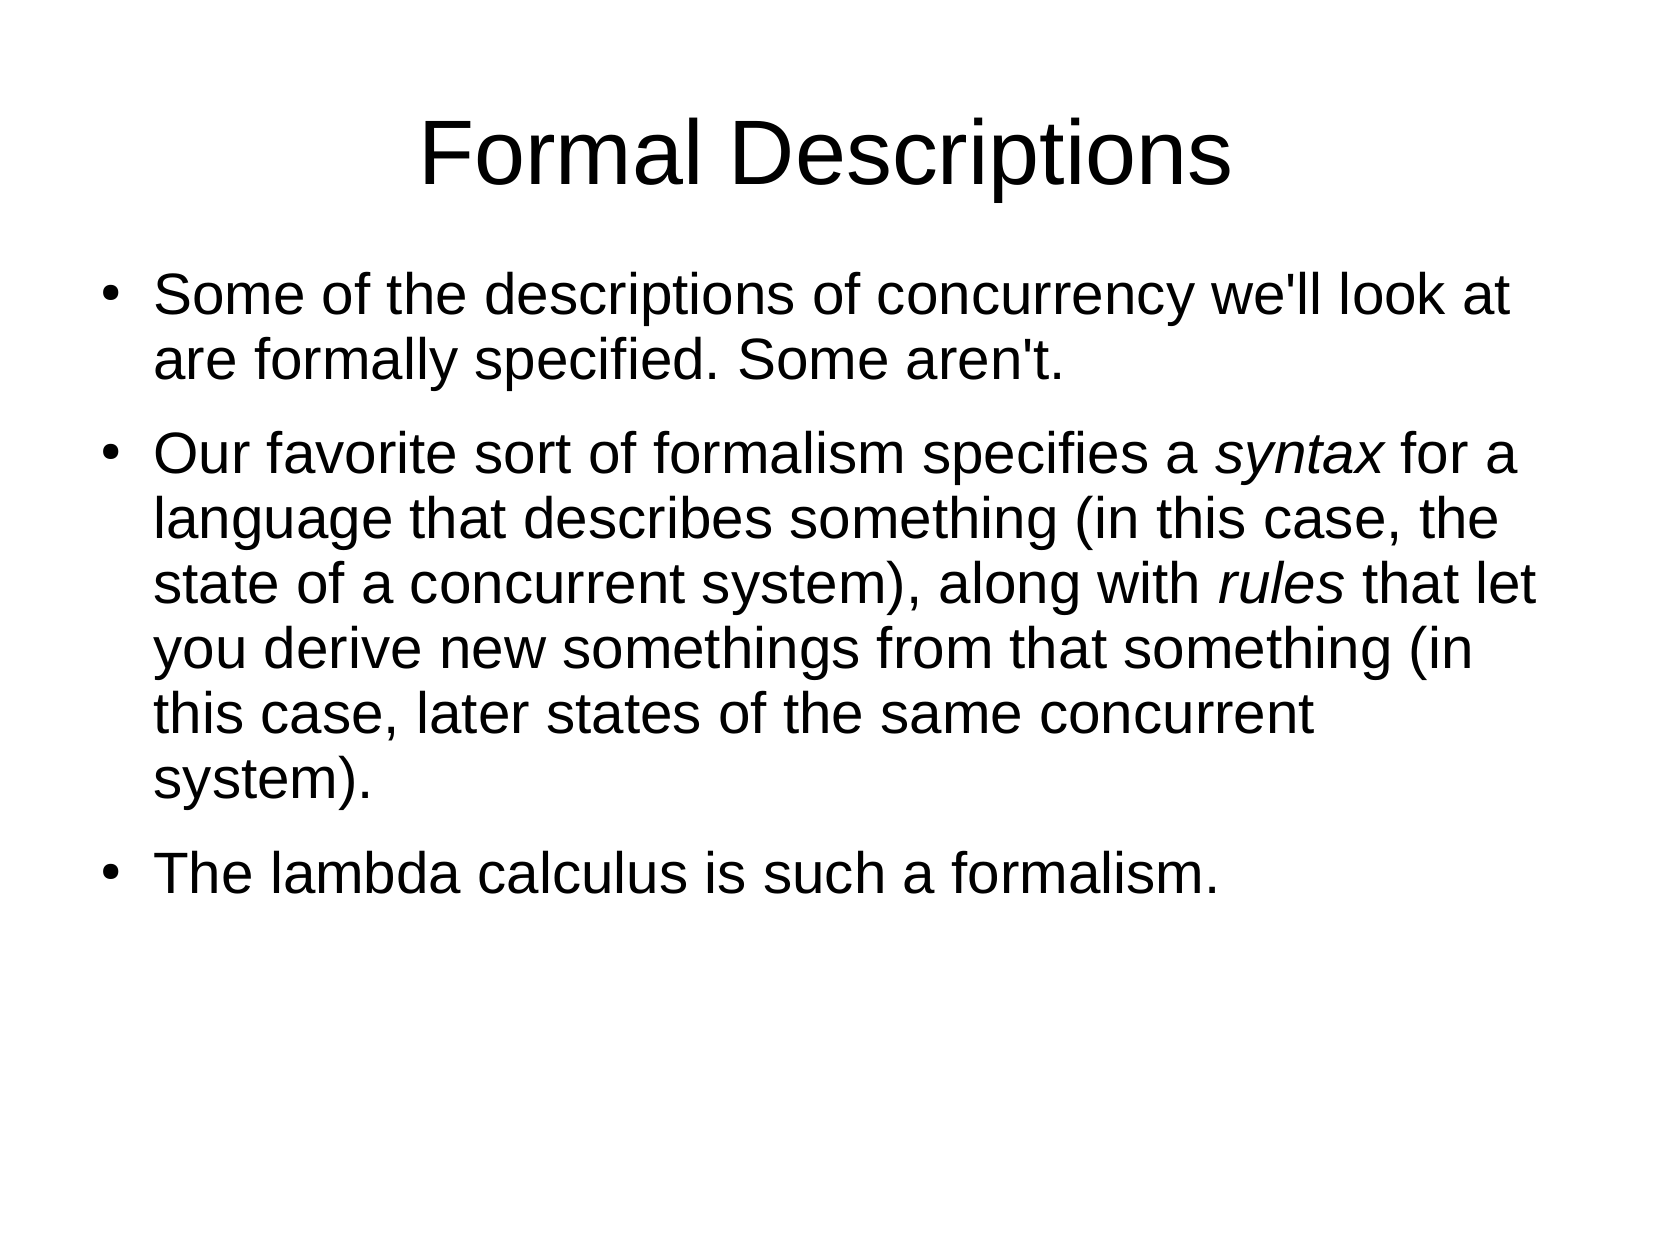

# Formal Descriptions
Some of the descriptions of concurrency we'll look at are formally specified. Some aren't.
Our favorite sort of formalism specifies a syntax for a language that describes something (in this case, the state of a concurrent system), along with rules that let you derive new somethings from that something (in this case, later states of the same concurrent system).
The lambda calculus is such a formalism.